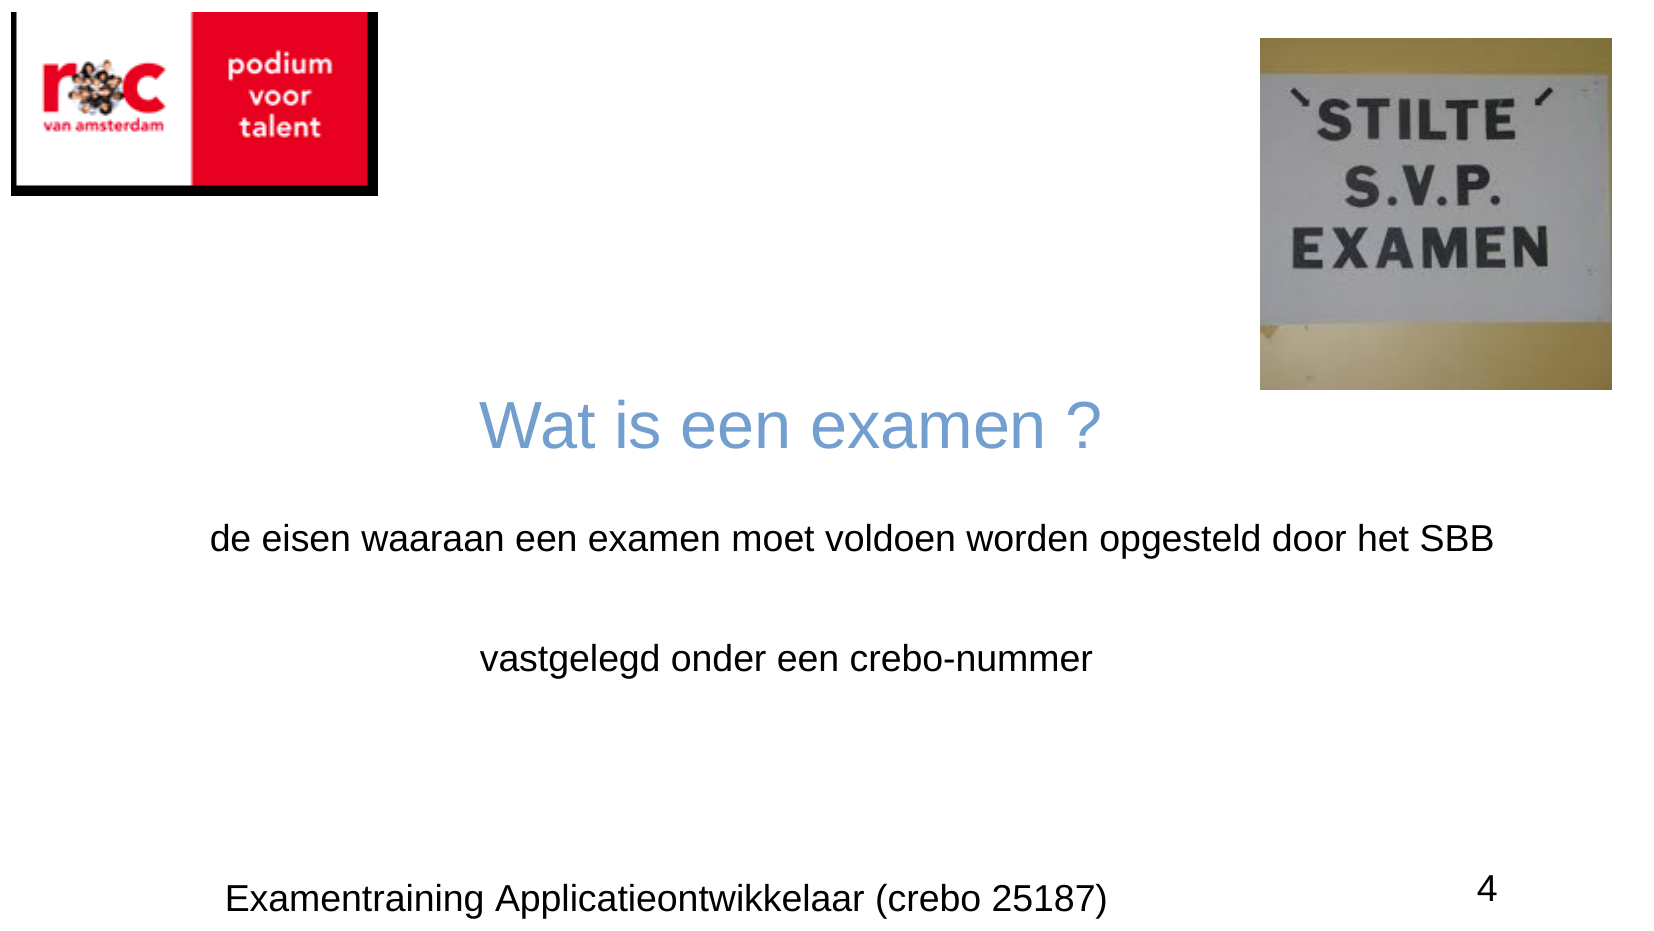

Wat is een examen ?
de eisen waaraan een examen moet voldoen worden opgesteld door het SBB
vastgelegd onder een crebo-nummer
Examentraining Applicatieontwikkelaar (crebo 25187)